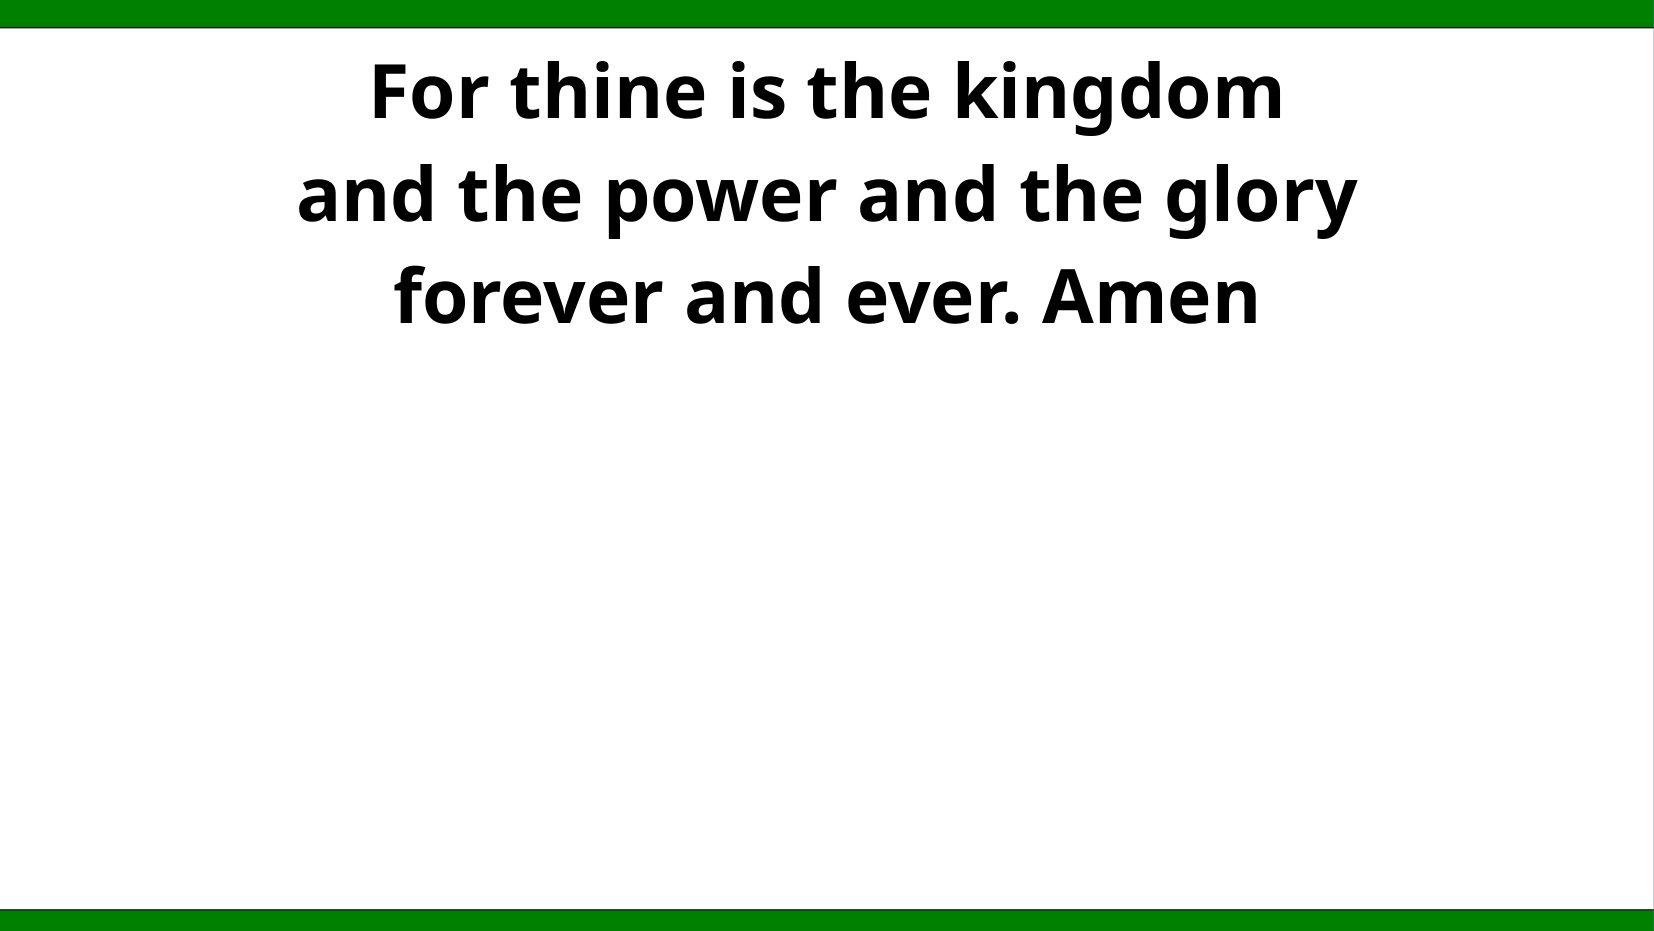

For thine is the kingdom
and the power and the glory
forever and ever. Amen